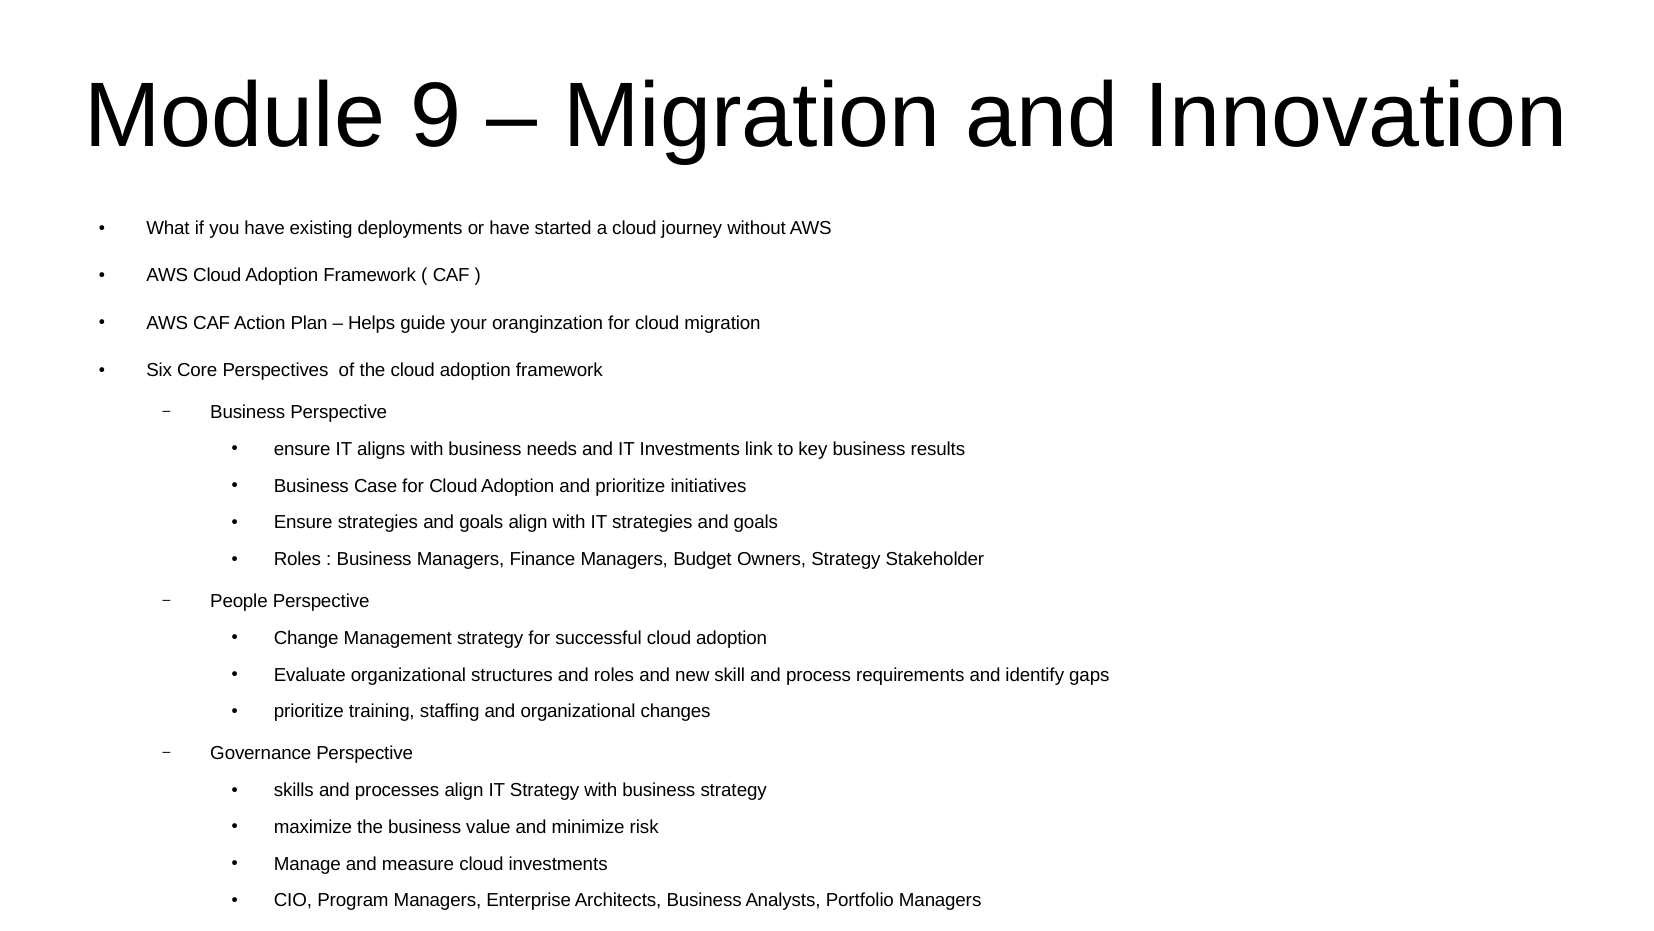

# Module 9 – Migration and Innovation
What if you have existing deployments or have started a cloud journey without AWS
AWS Cloud Adoption Framework ( CAF )
AWS CAF Action Plan – Helps guide your oranginzation for cloud migration
Six Core Perspectives of the cloud adoption framework
Business Perspective
ensure IT aligns with business needs and IT Investments link to key business results
Business Case for Cloud Adoption and prioritize initiatives
Ensure strategies and goals align with IT strategies and goals
Roles : Business Managers, Finance Managers, Budget Owners, Strategy Stakeholder
People Perspective
Change Management strategy for successful cloud adoption
Evaluate organizational structures and roles and new skill and process requirements and identify gaps
prioritize training, staffing and organizational changes
Governance Perspective
skills and processes align IT Strategy with business strategy
maximize the business value and minimize risk
Manage and measure cloud investments
CIO, Program Managers, Enterprise Architects, Business Analysts, Portfolio Managers